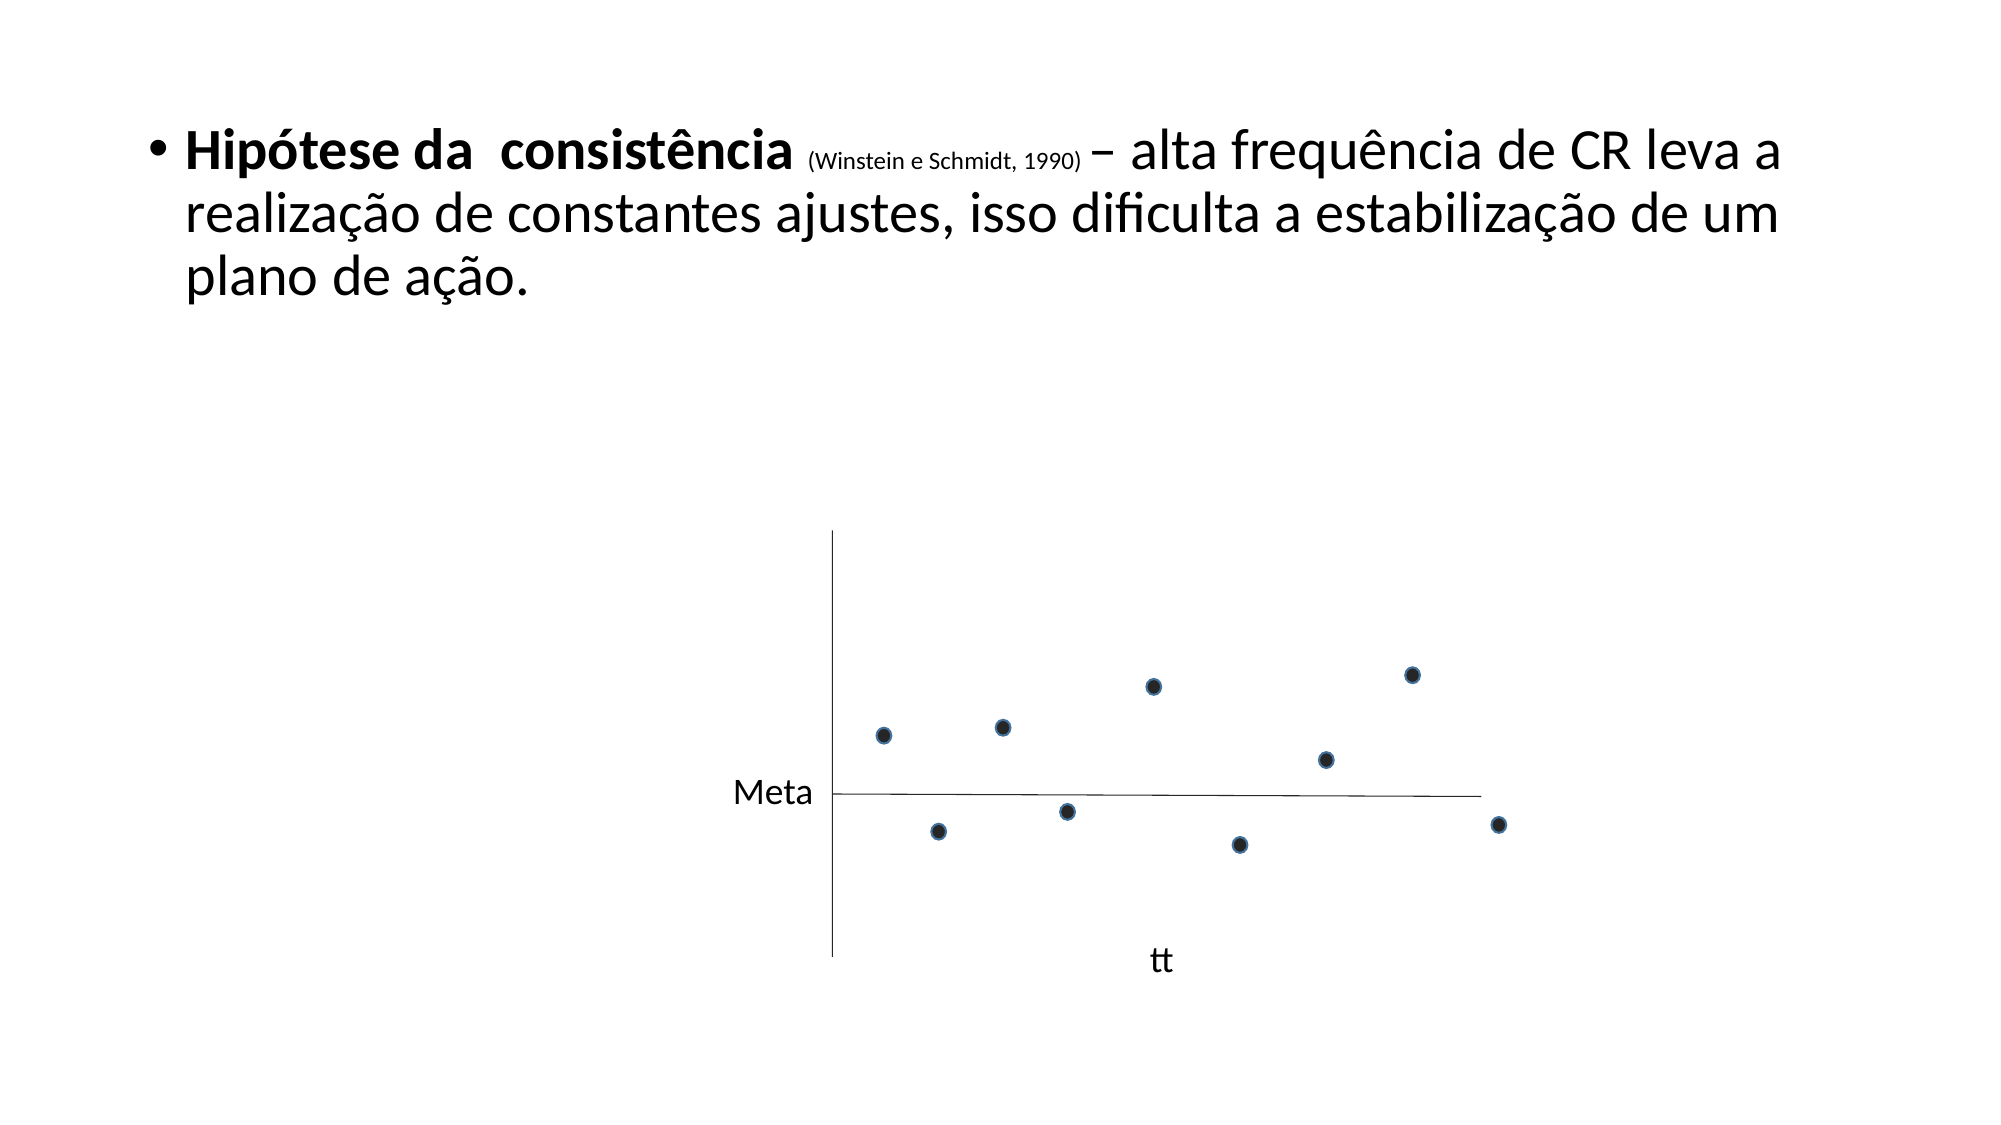

# Hipótese da consistência (Winstein e Schmidt, 1990) – alta frequência de CR leva a realização de constantes ajustes, isso dificulta a estabilização de um plano de ação.
Meta
tt